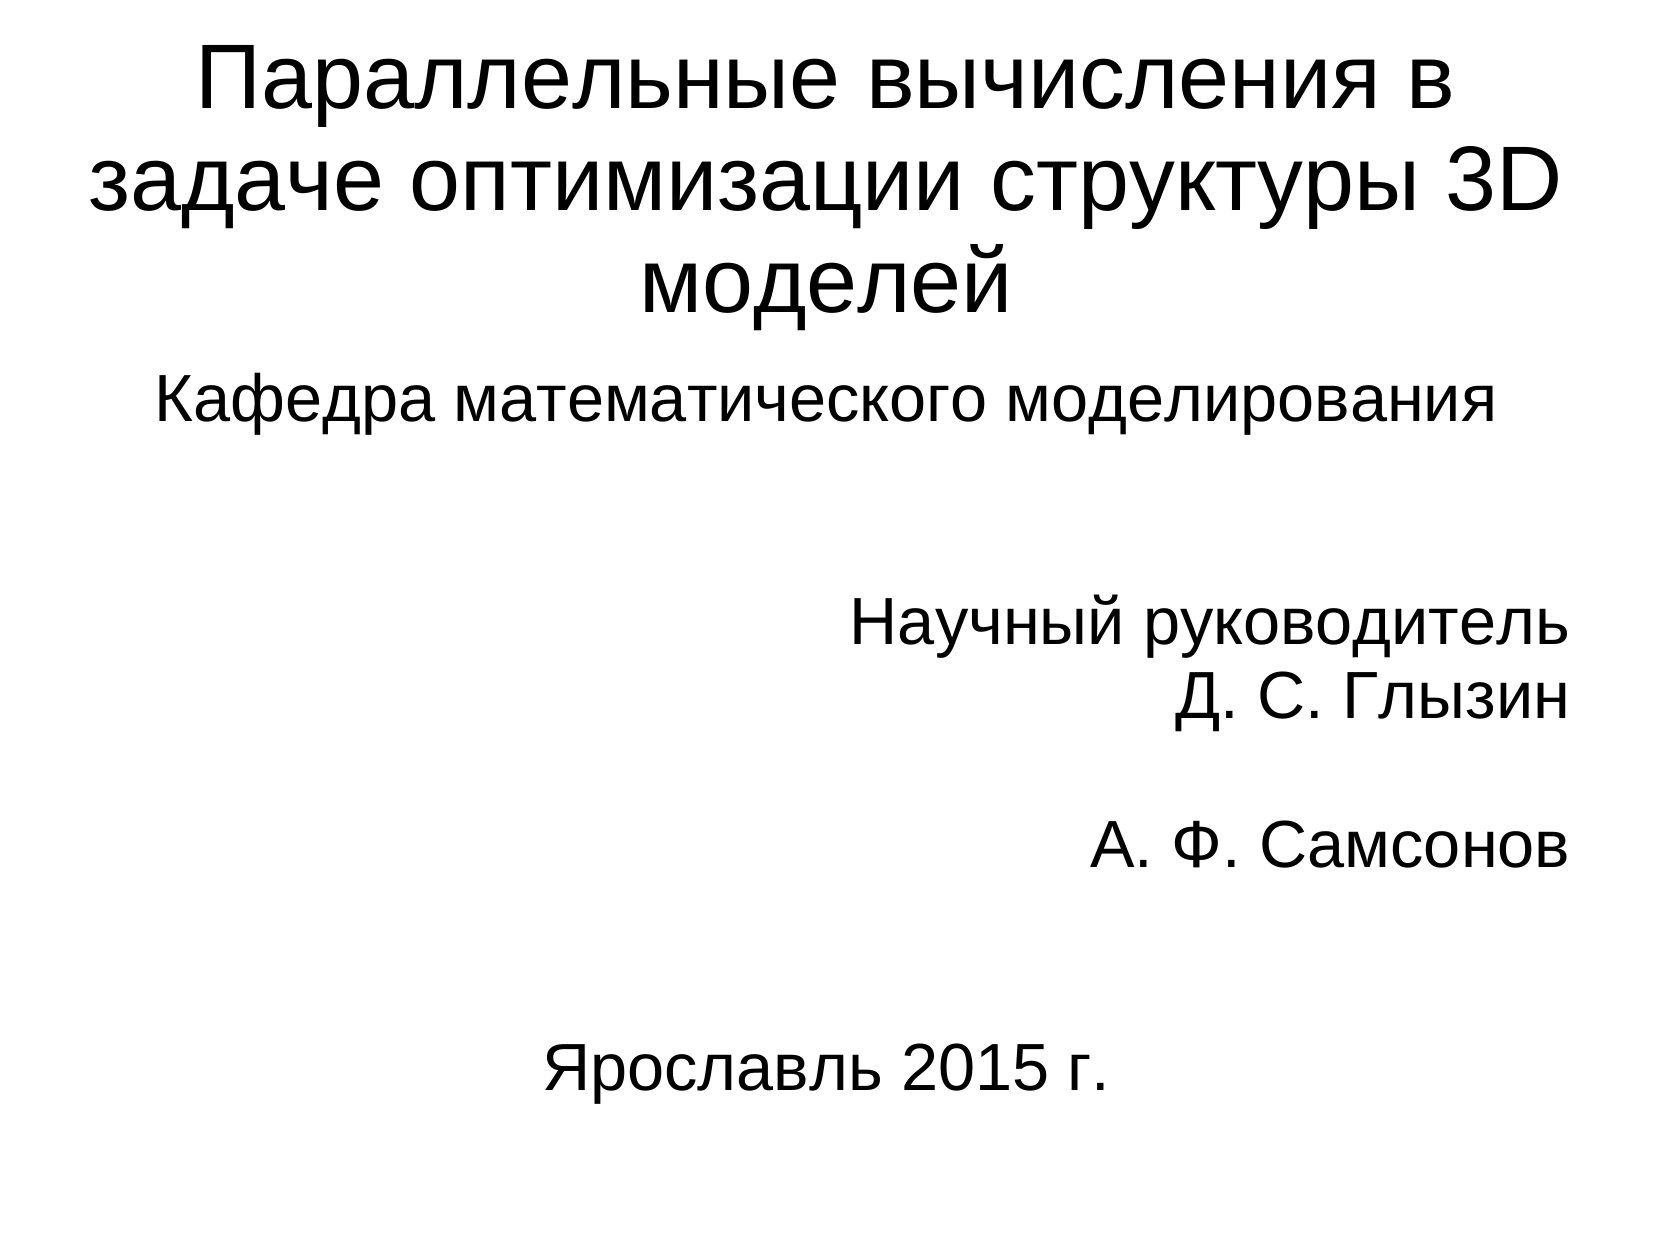

# Параллельные вычисления в задаче оптимизации структуры 3D моделей
Кафедра математического моделирования
Научный руководитель
Д. С. Глызин
А. Ф. Самсонов
Ярославль 2015 г.